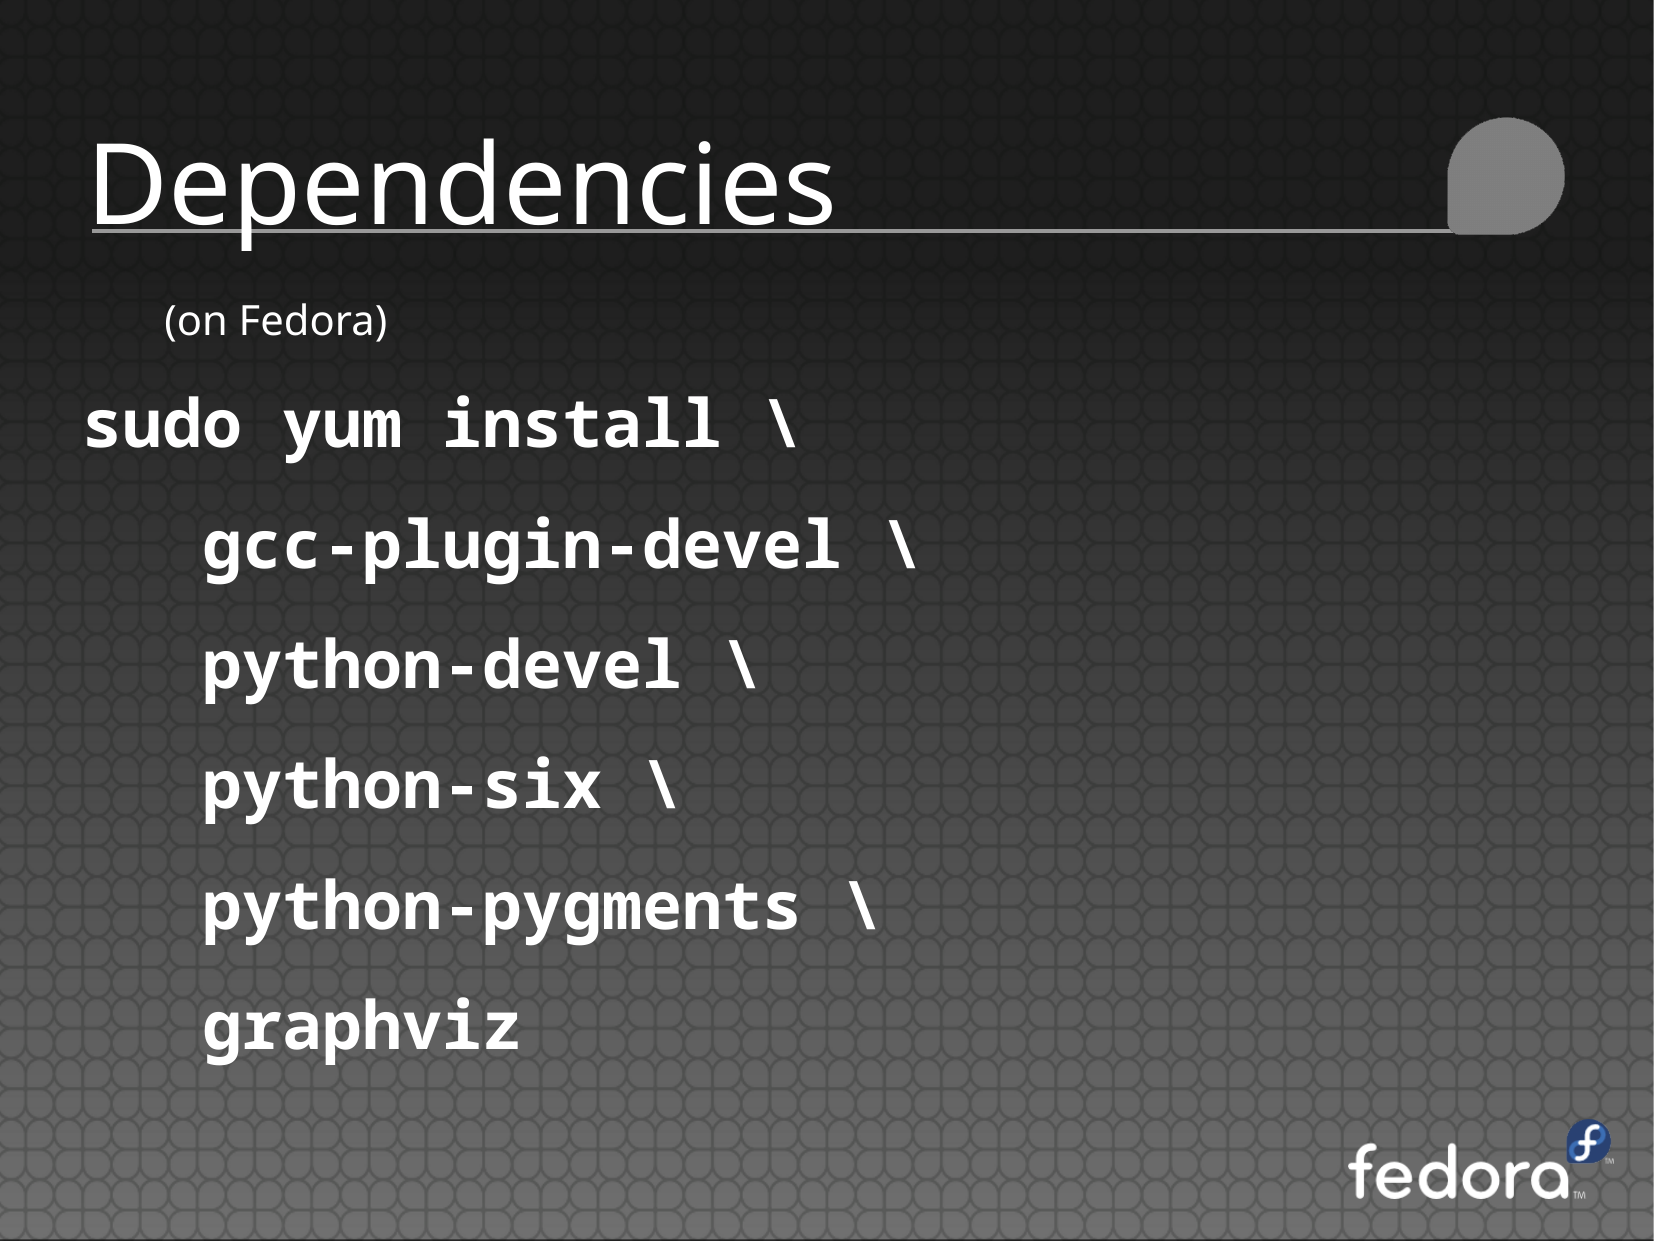

# Dependencies
 (on Fedora)
sudo yum install \
 gcc-plugin-devel \
 python-devel \
 python-six \
 python-pygments \
 graphviz